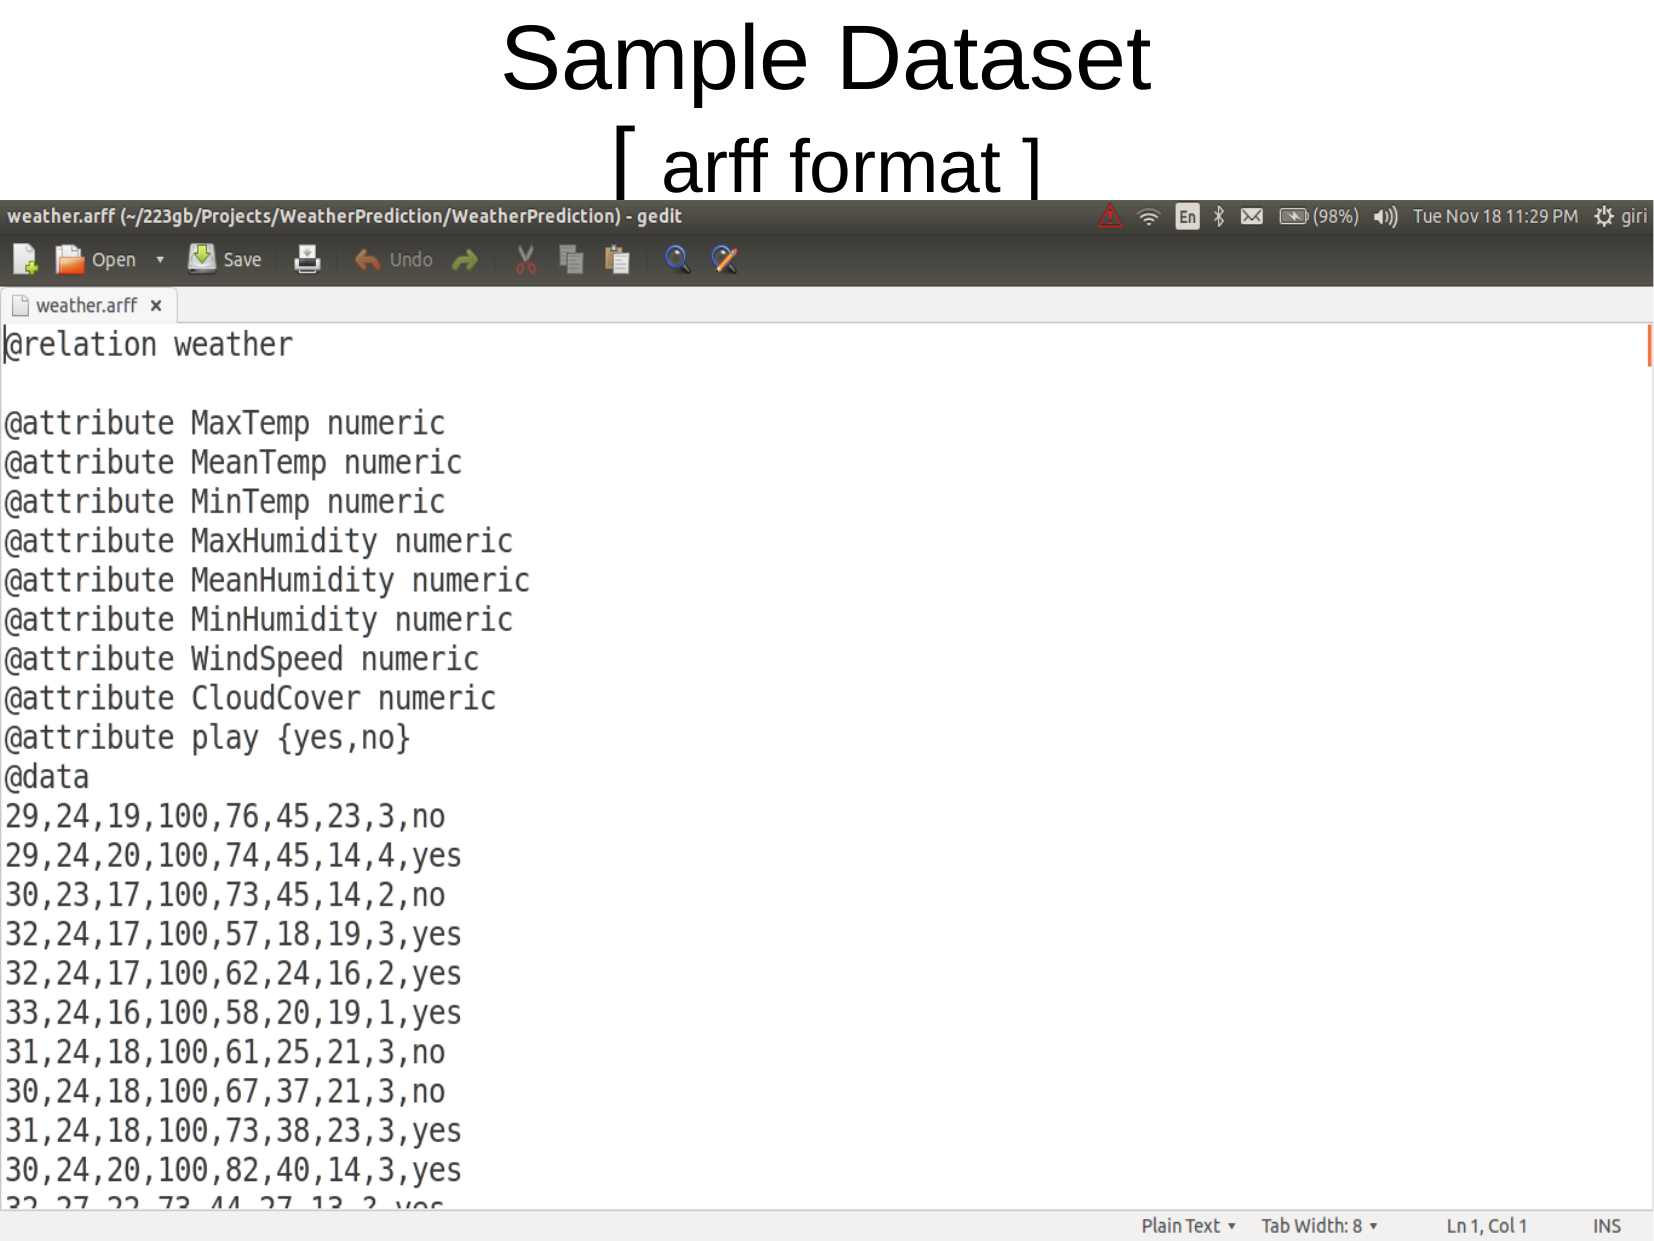

# Sample Dataset [ arff format ]